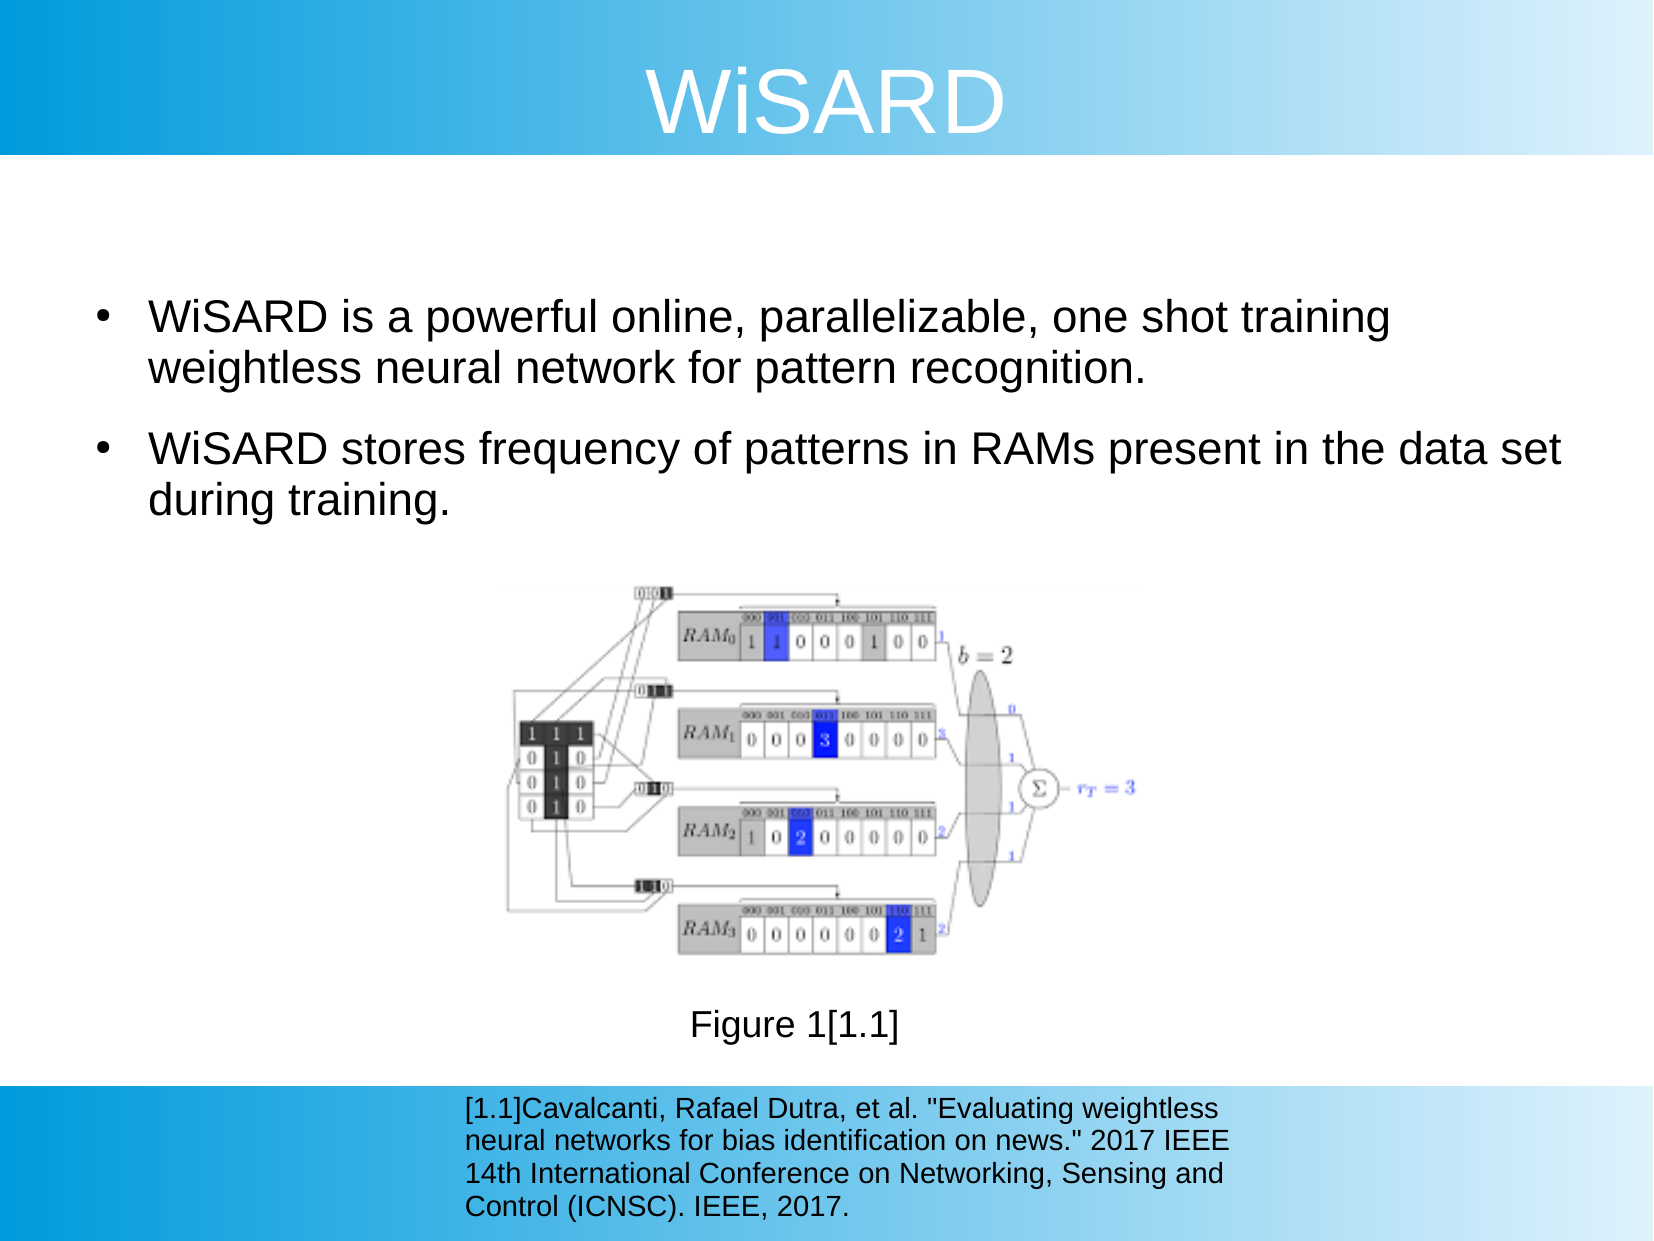

# WiSARD
WiSARD is a powerful online, parallelizable, one shot training weightless neural network for pattern recognition.
WiSARD stores frequency of patterns in RAMs present in the data set during training.
Figure 1[1.1]
[1.1]Cavalcanti, Rafael Dutra, et al. "Evaluating weightless neural networks for bias identification on news." 2017 IEEE 14th International Conference on Networking, Sensing and Control (ICNSC). IEEE, 2017.